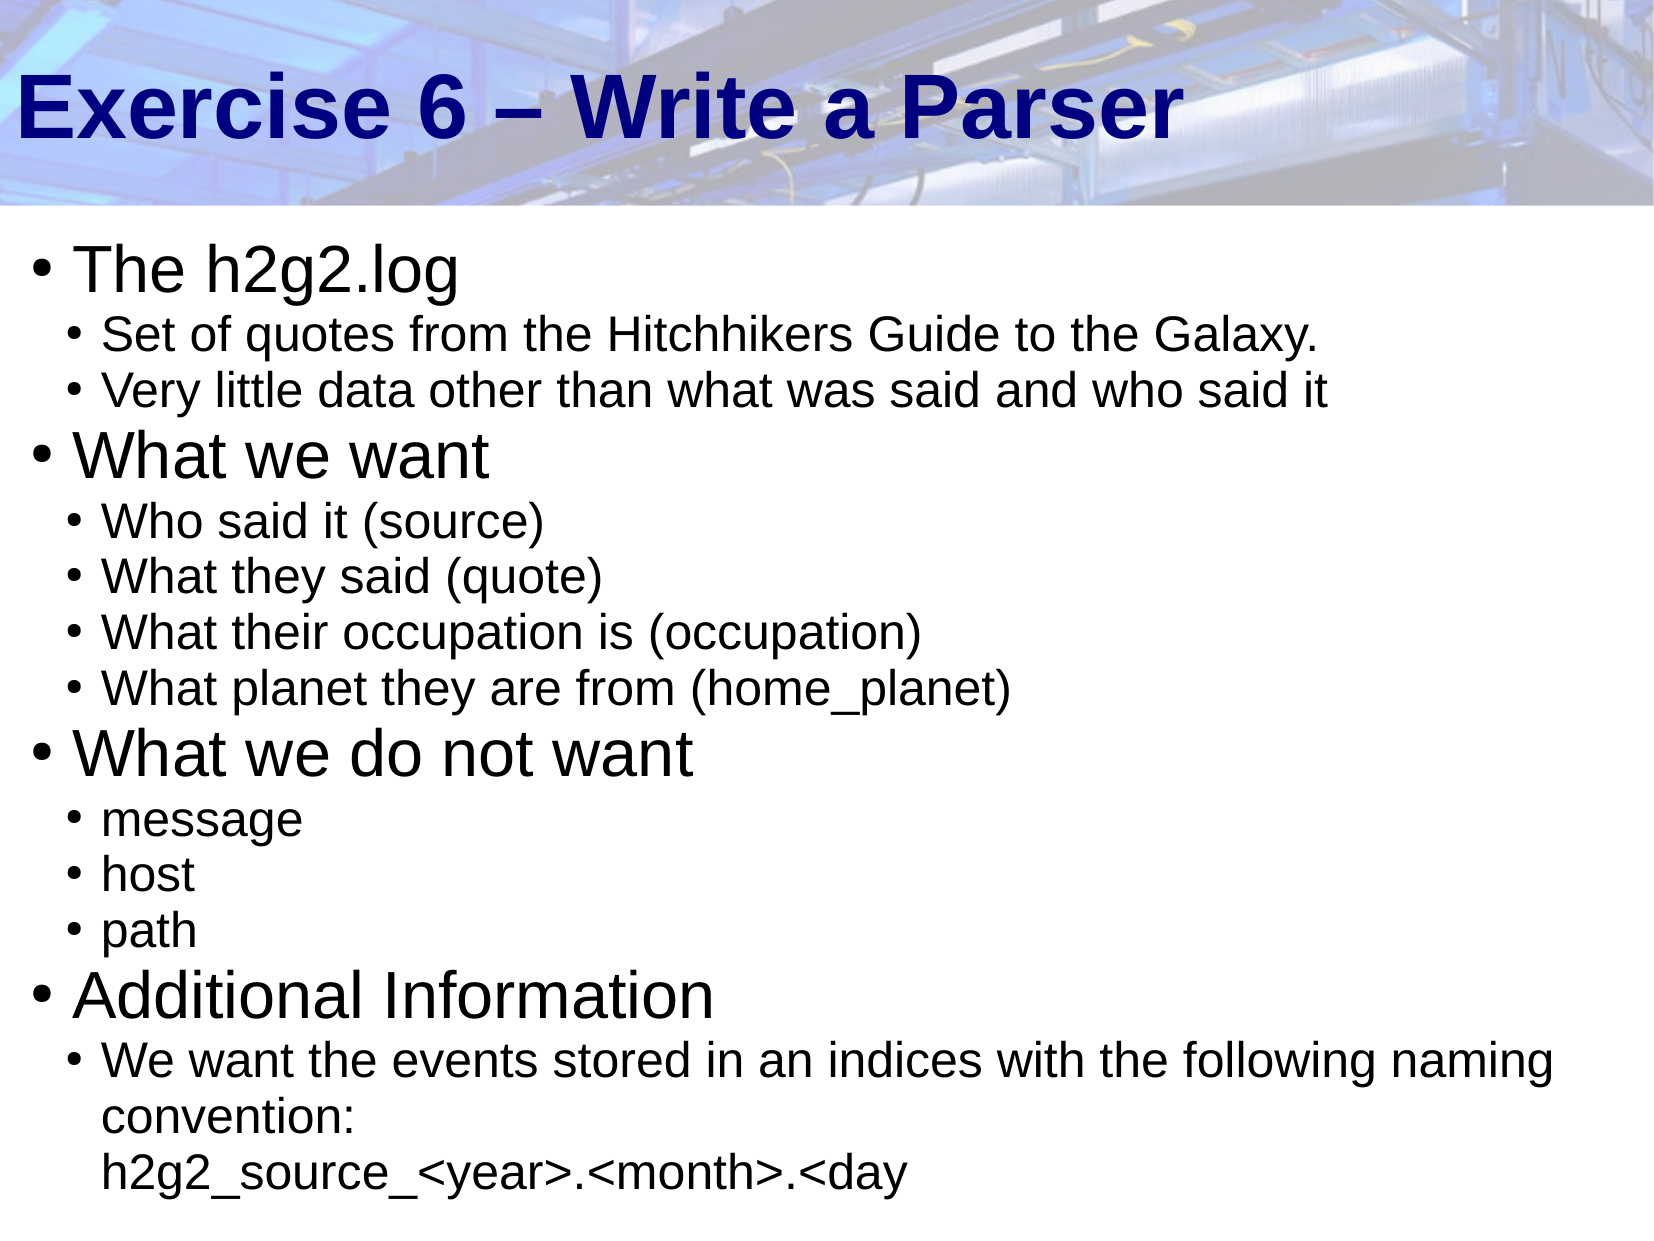

# Exercise 6 – Write a Parser
 The h2g2.log
Set of quotes from the Hitchhikers Guide to the Galaxy.
Very little data other than what was said and who said it
 What we want
Who said it (source)
What they said (quote)
What their occupation is (occupation)
What planet they are from (home_planet)
 What we do not want
message
host
path
 Additional Information
We want the events stored in an indices with the following naming convention:
h2g2_source_<year>.<month>.<day